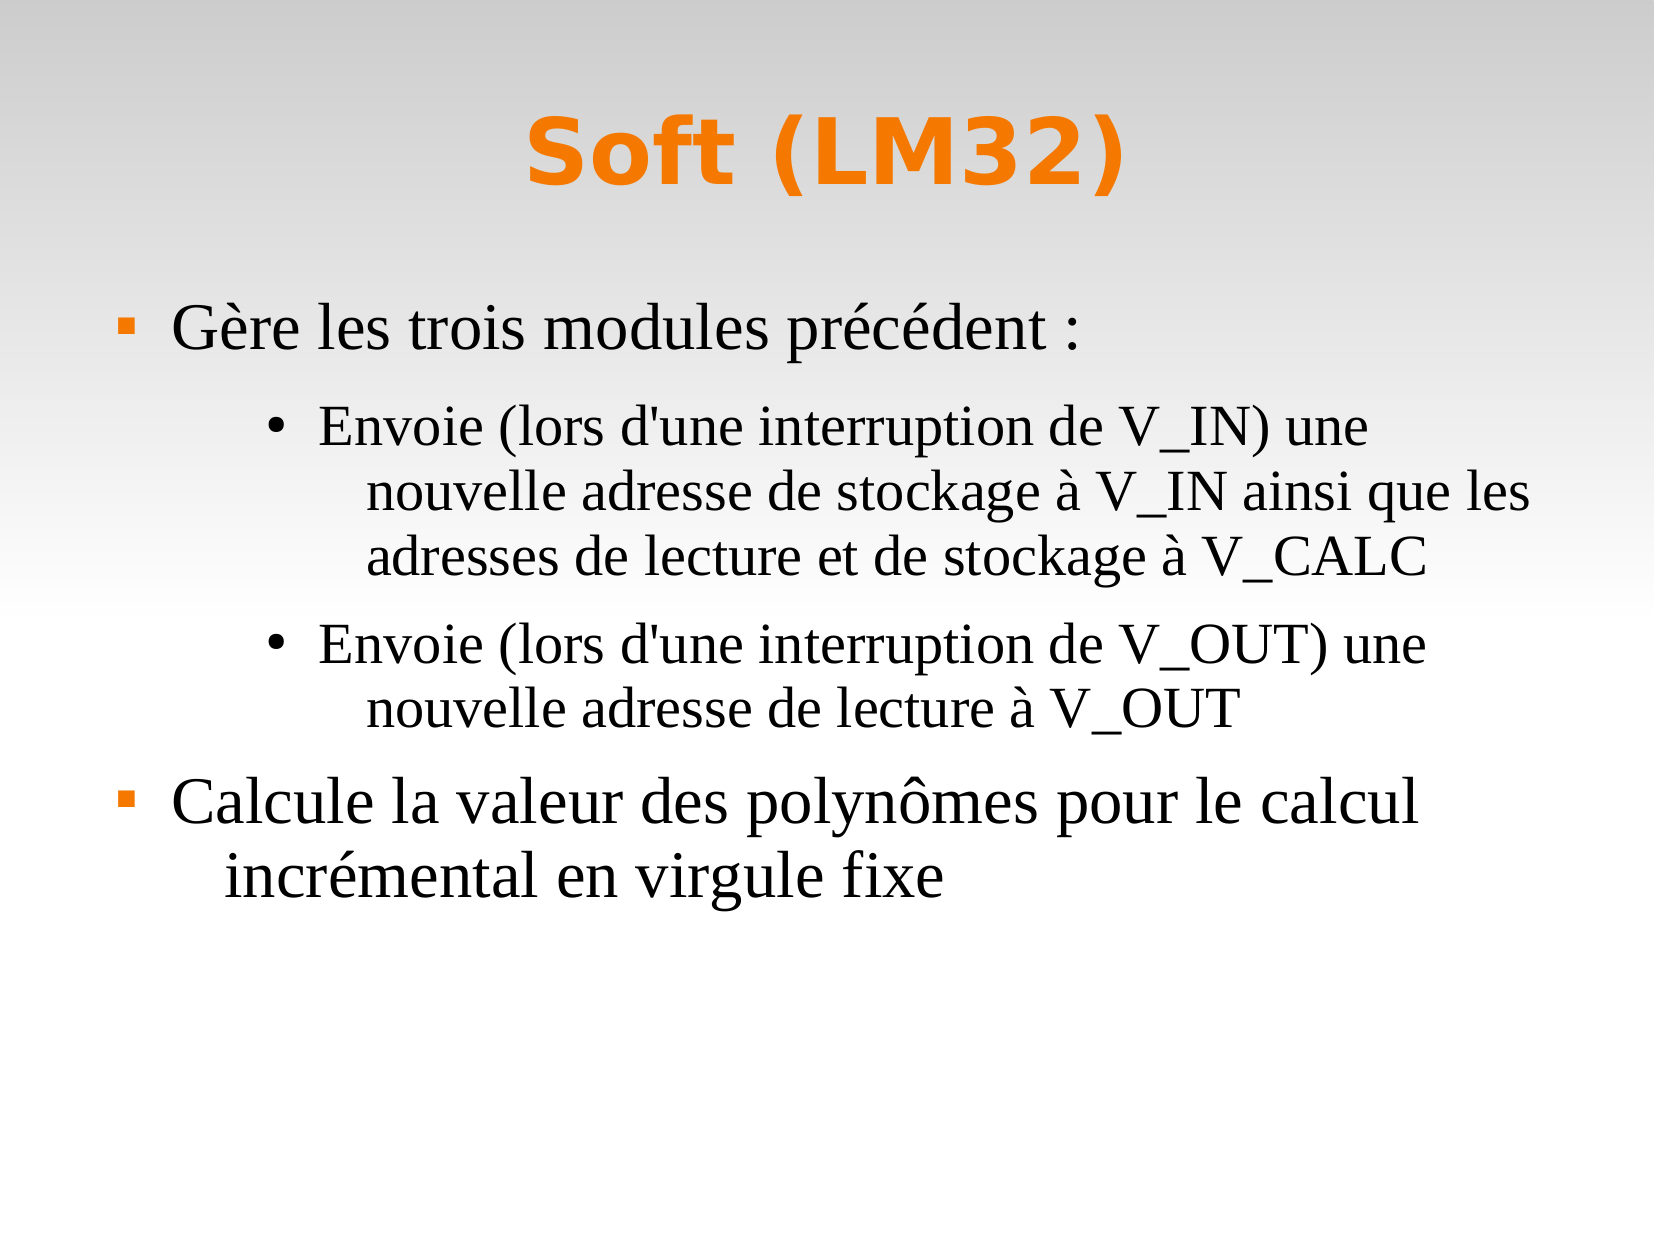

# Soft (LM32)
Gère les trois modules précédent :
Envoie (lors d'une interruption de V_IN) une nouvelle adresse de stockage à V_IN ainsi que les adresses de lecture et de stockage à V_CALC
Envoie (lors d'une interruption de V_OUT) une nouvelle adresse de lecture à V_OUT
Calcule la valeur des polynômes pour le calcul incrémental en virgule fixe